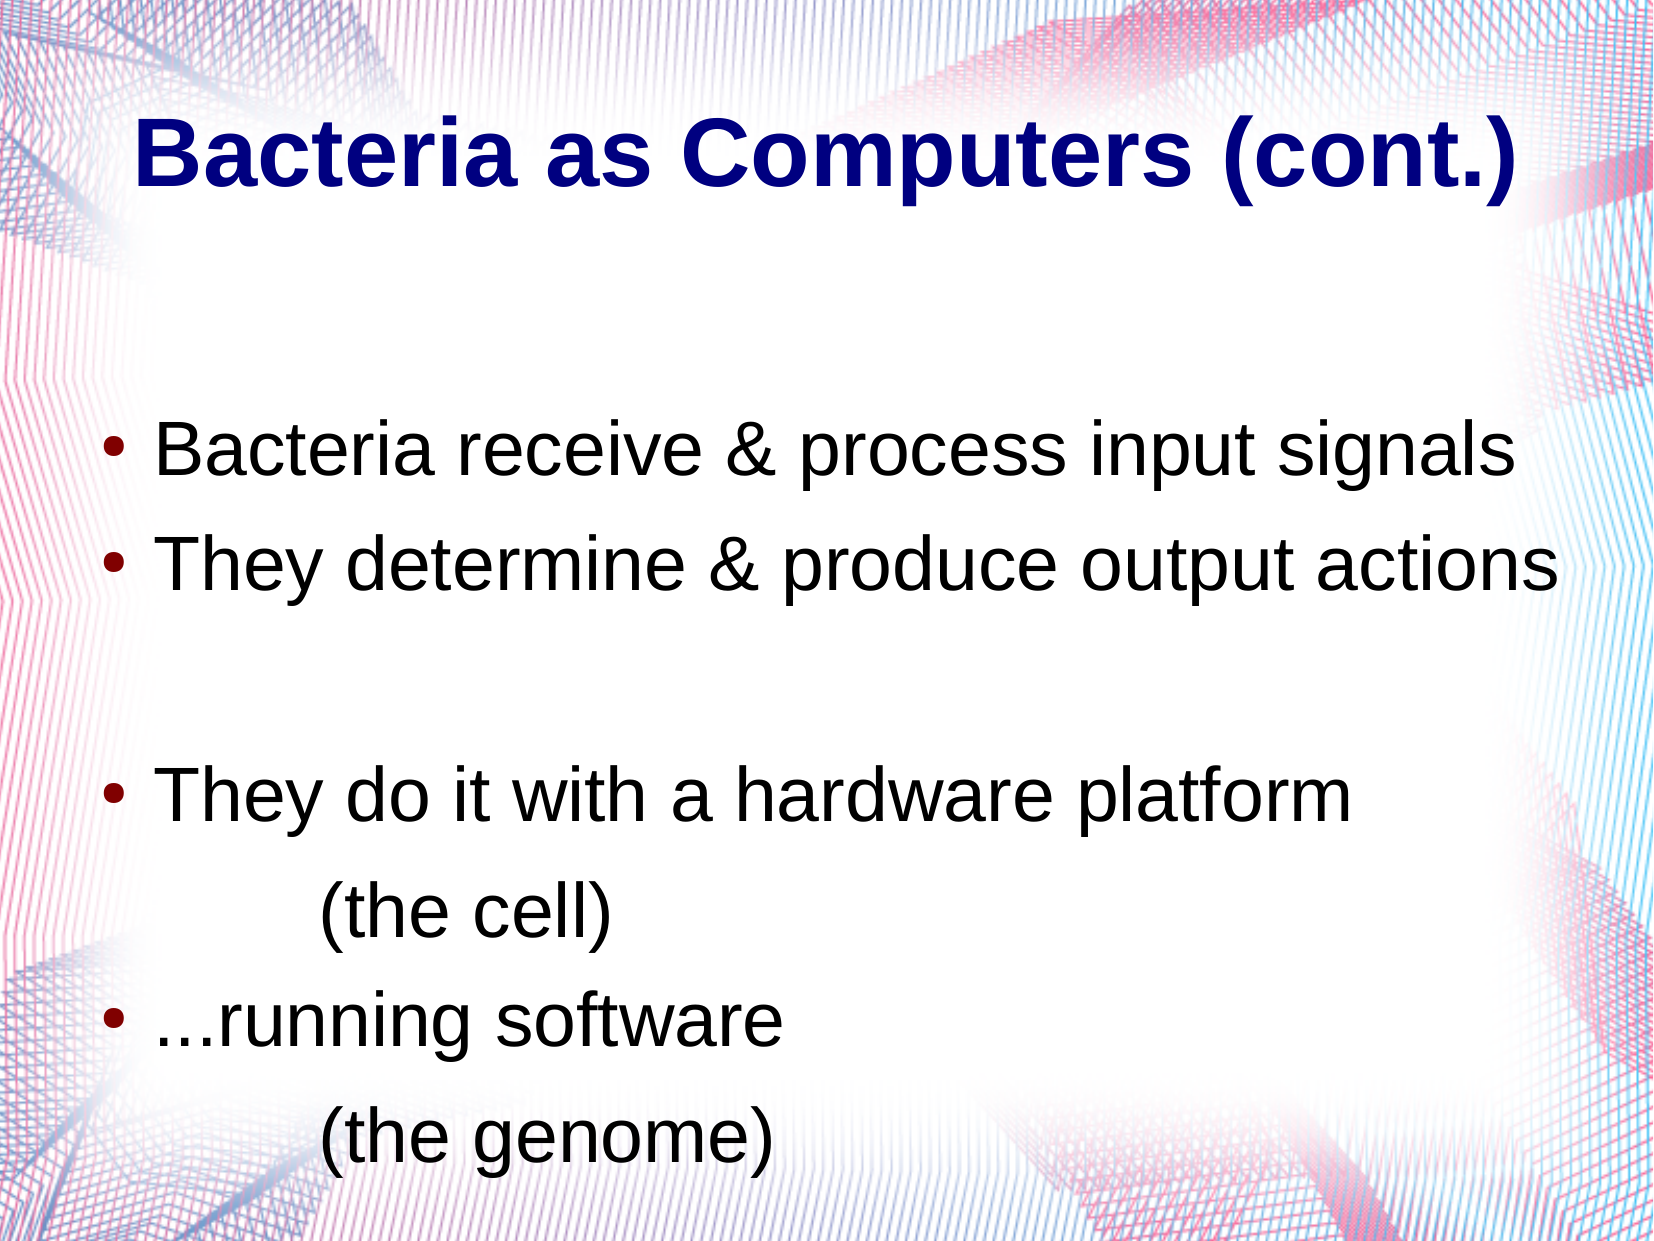

# Bacteria as Computers (cont.)
Bacteria receive & process input signals
They determine & produce output actions
They do it with a hardware platform
(the cell)
...running software
(the genome)